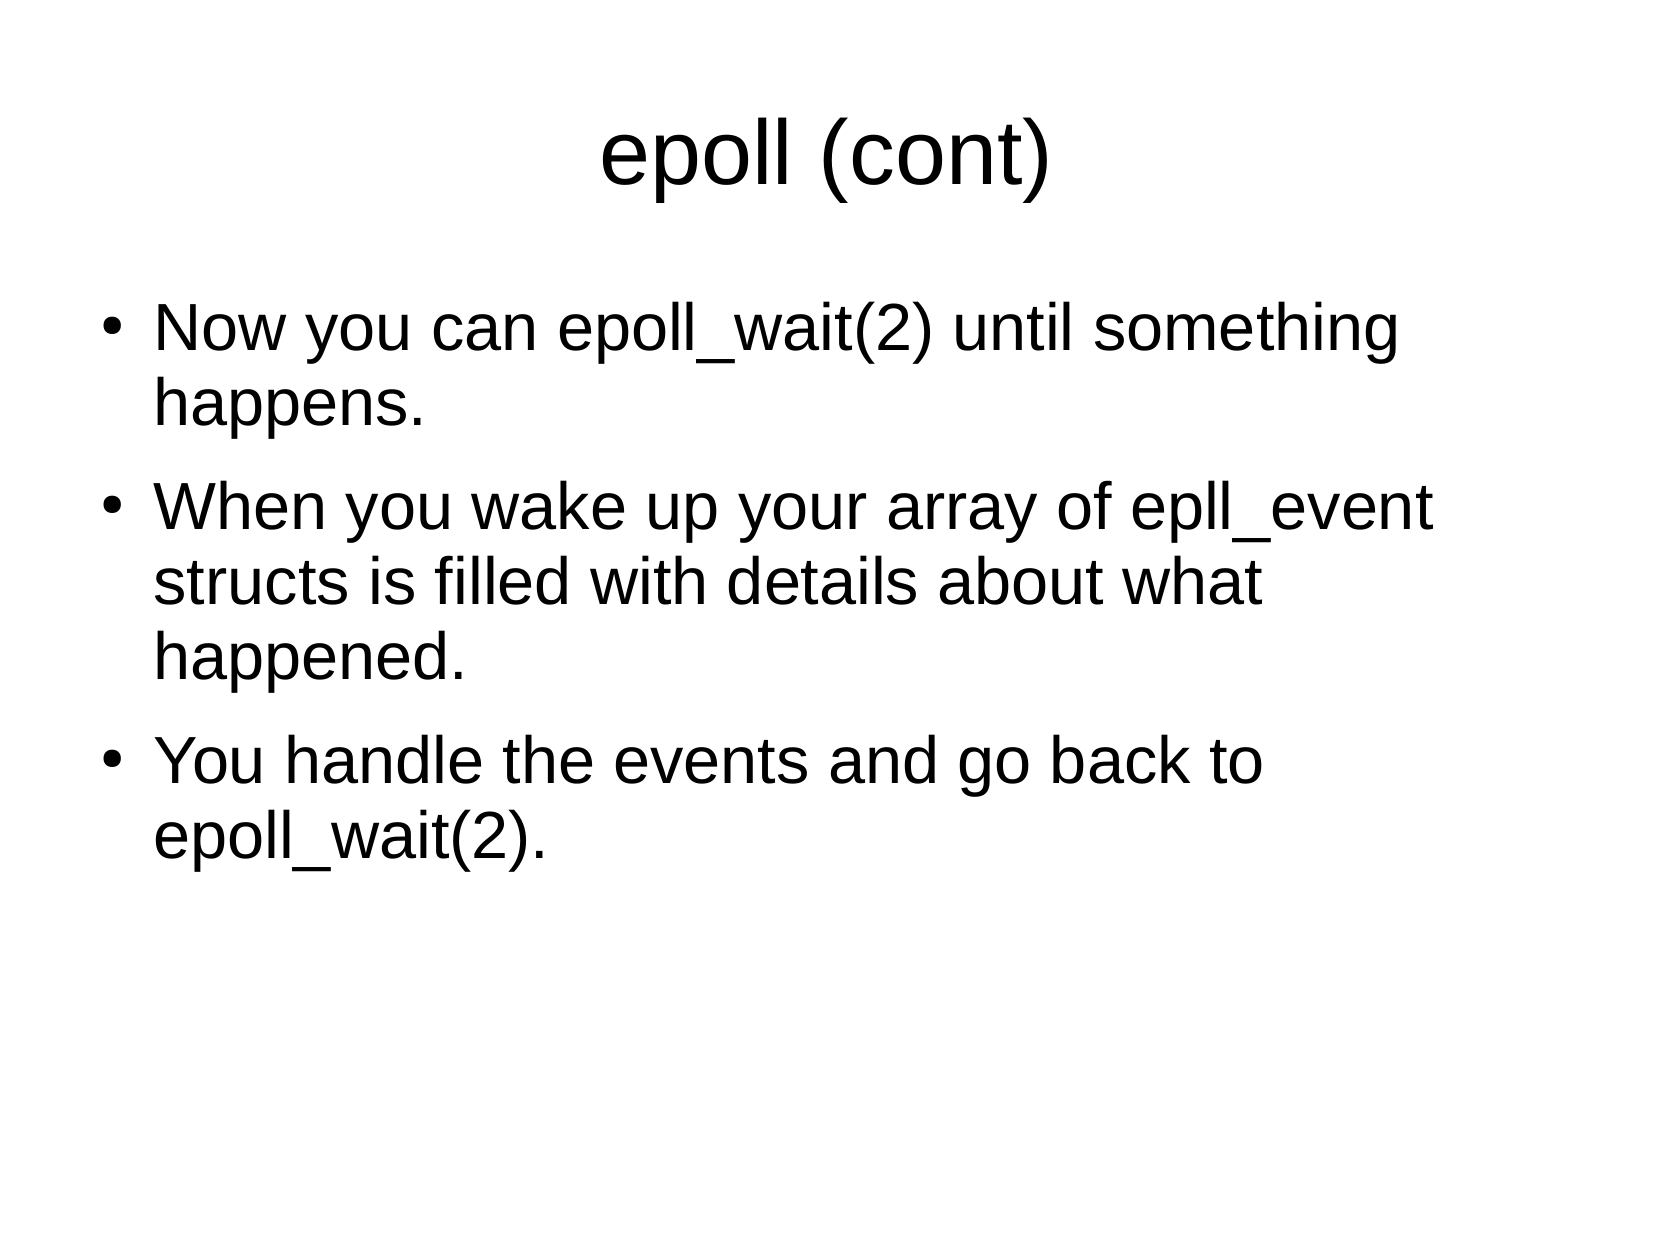

# epoll (cont)
Now you can epoll_wait(2) until something happens.
When you wake up your array of epll_event structs is filled with details about what happened.
You handle the events and go back to epoll_wait(2).